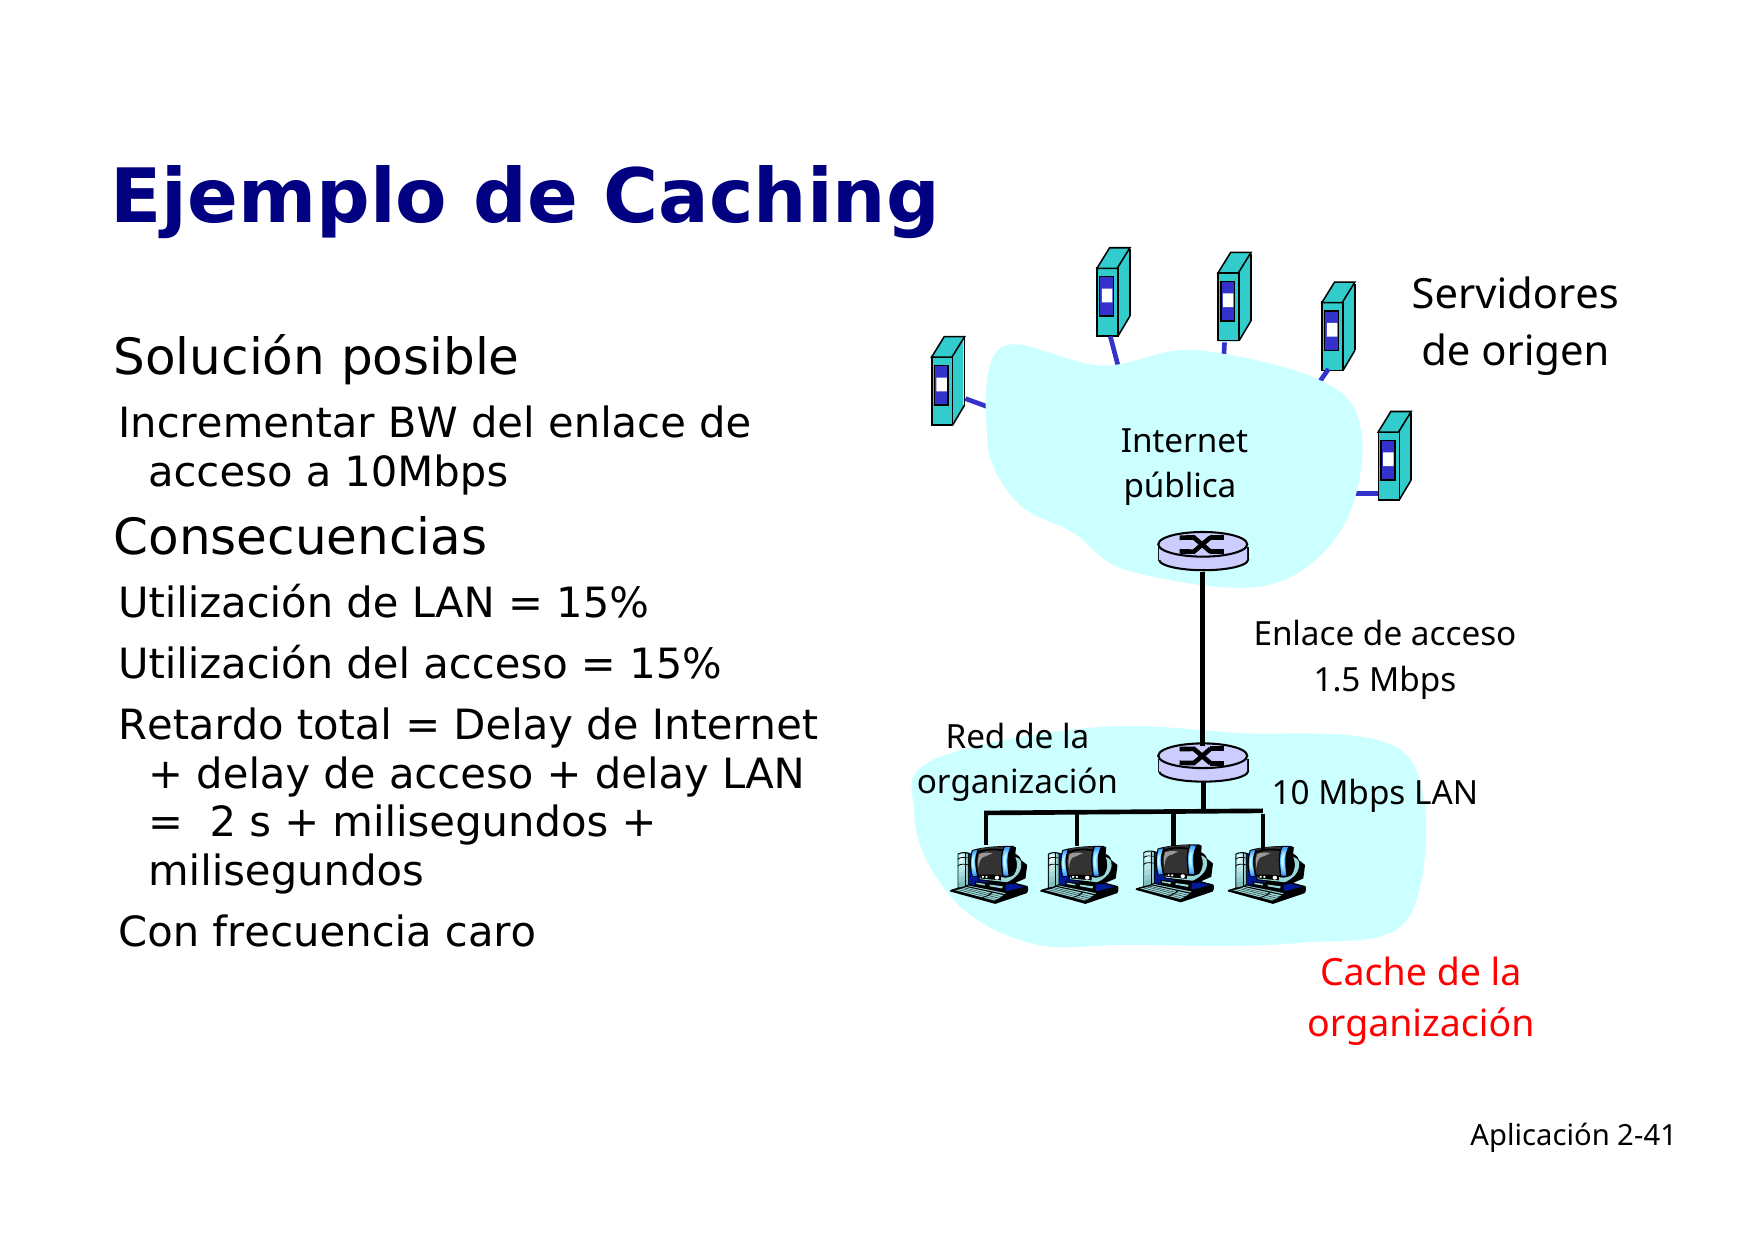

# Ejemplo de Caching
Servidores
de origen
Solución posible
Incrementar BW del enlace de acceso a 10Mbps
Consecuencias
Utilización de LAN = 15%
Utilización del acceso = 15%
Retardo total = Delay de Internet + delay de acceso + delay LAN = 2 s + milisegundos + milisegundos
Con frecuencia caro
 Internet
pública
Enlace de acceso
1.5 Mbps
Red de la
organización
10 Mbps LAN
Cache de la
organización